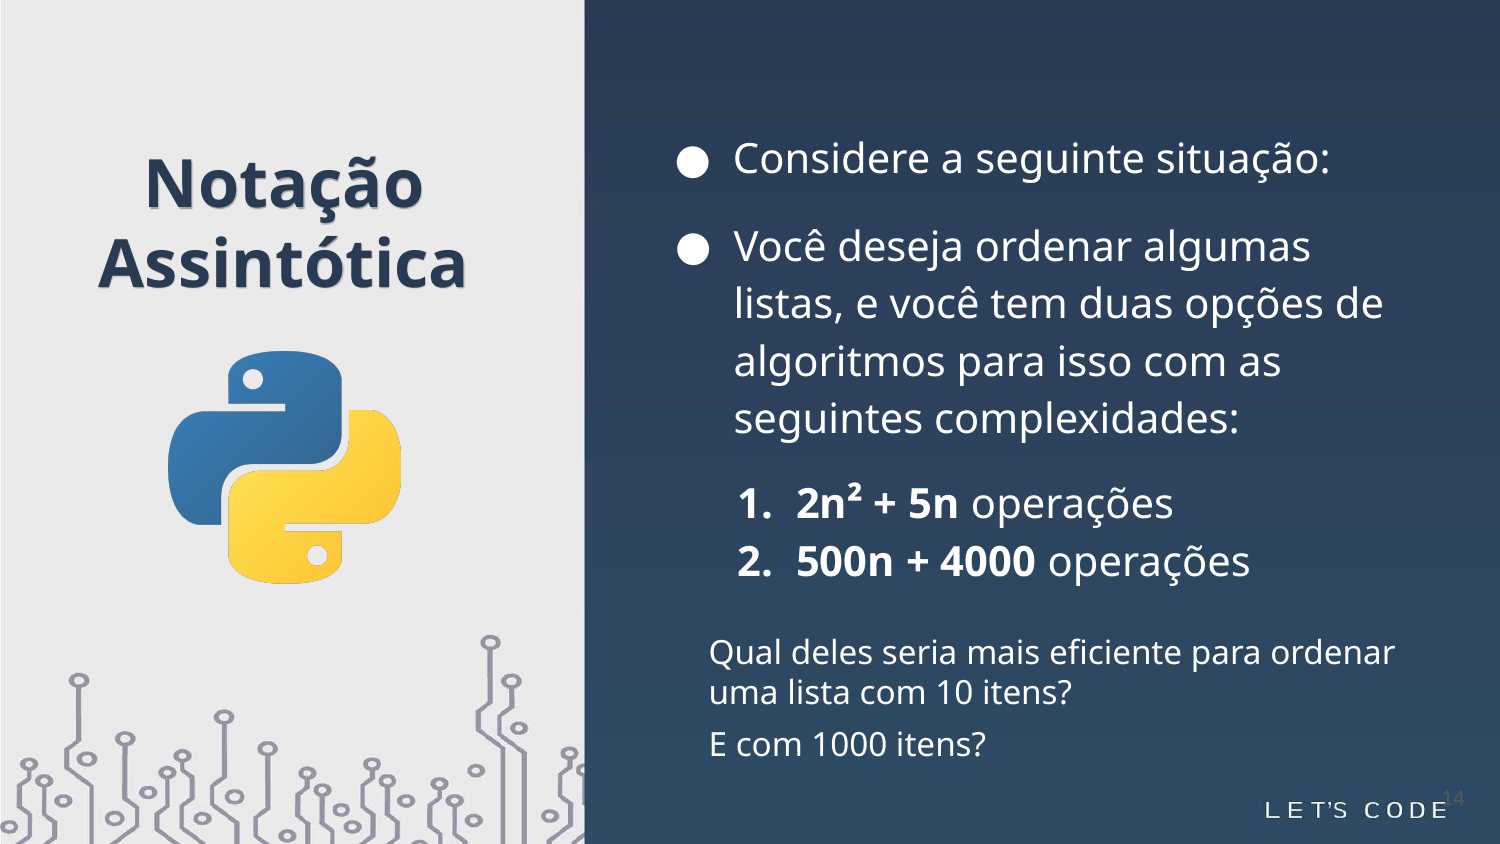

Considere a seguinte situação:
Notação Assintótica
Você deseja ordenar algumas listas, e você tem duas opções de algoritmos para isso com as seguintes complexidades:
2n² + 5n operações
500n + 4000 operações
Qual deles seria mais eficiente para ordenar uma lista com 10 itens?
E com 1000 itens?